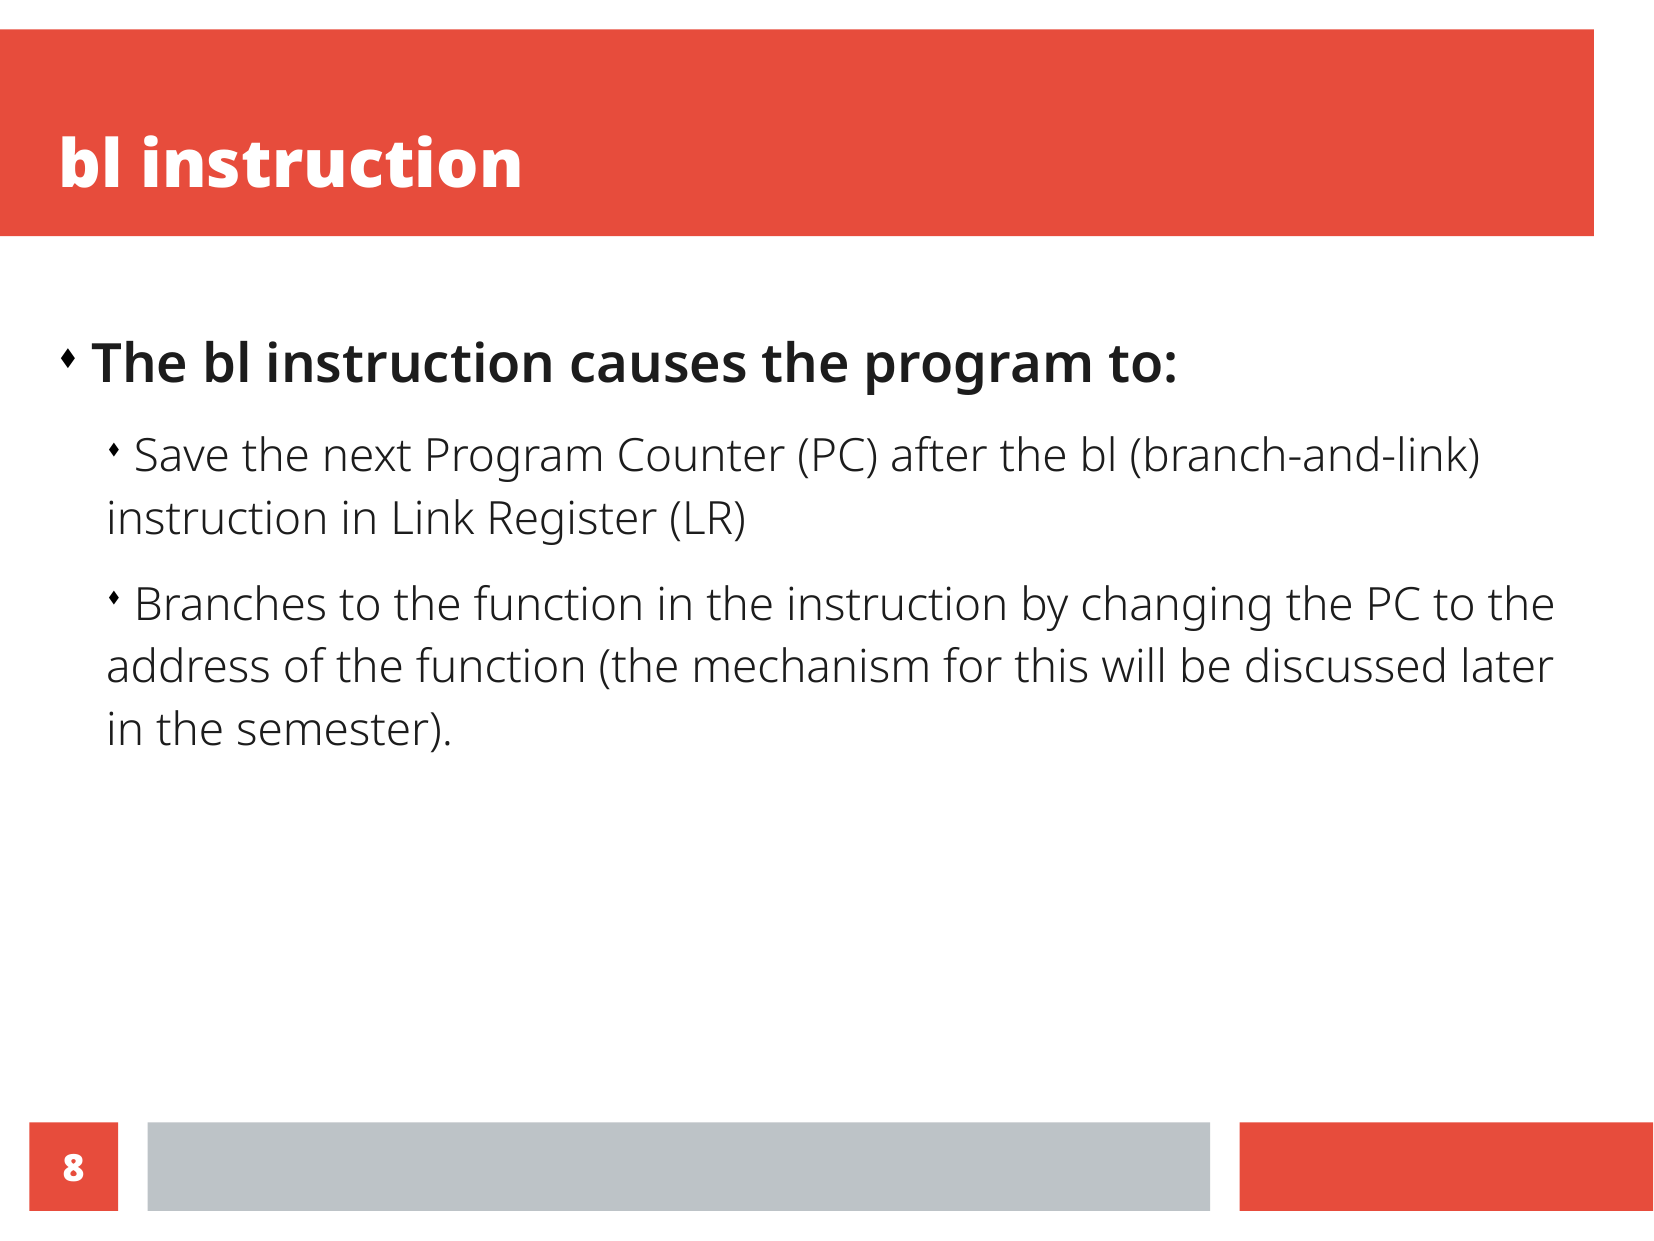

# bl instruction
 The bl instruction causes the program to:
 Save the next Program Counter (PC) after the bl (branch-and-link) instruction in Link Register (LR)
 Branches to the function in the instruction by changing the PC to the address of the function (the mechanism for this will be discussed later in the semester).
8